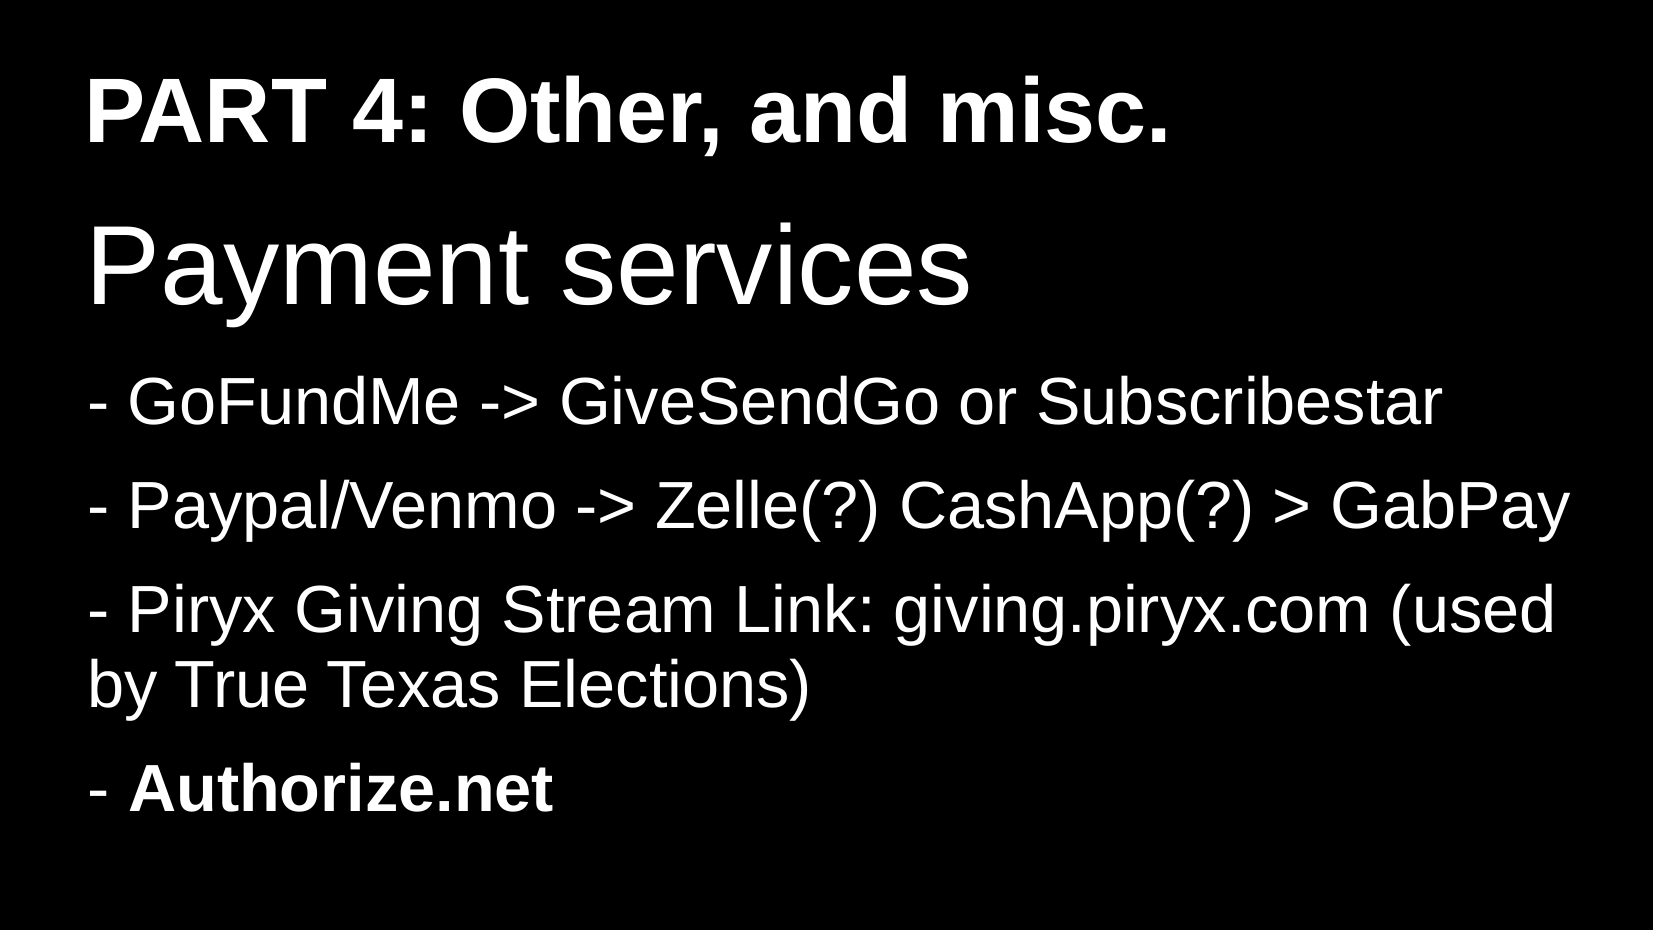

# PART 4: Other, and misc.
Payment services
- GoFundMe -> GiveSendGo or Subscribestar
- Paypal/Venmo -> Zelle(?) CashApp(?) > GabPay
- Piryx Giving Stream Link: giving.piryx.com (used by True Texas Elections)
- Authorize.net